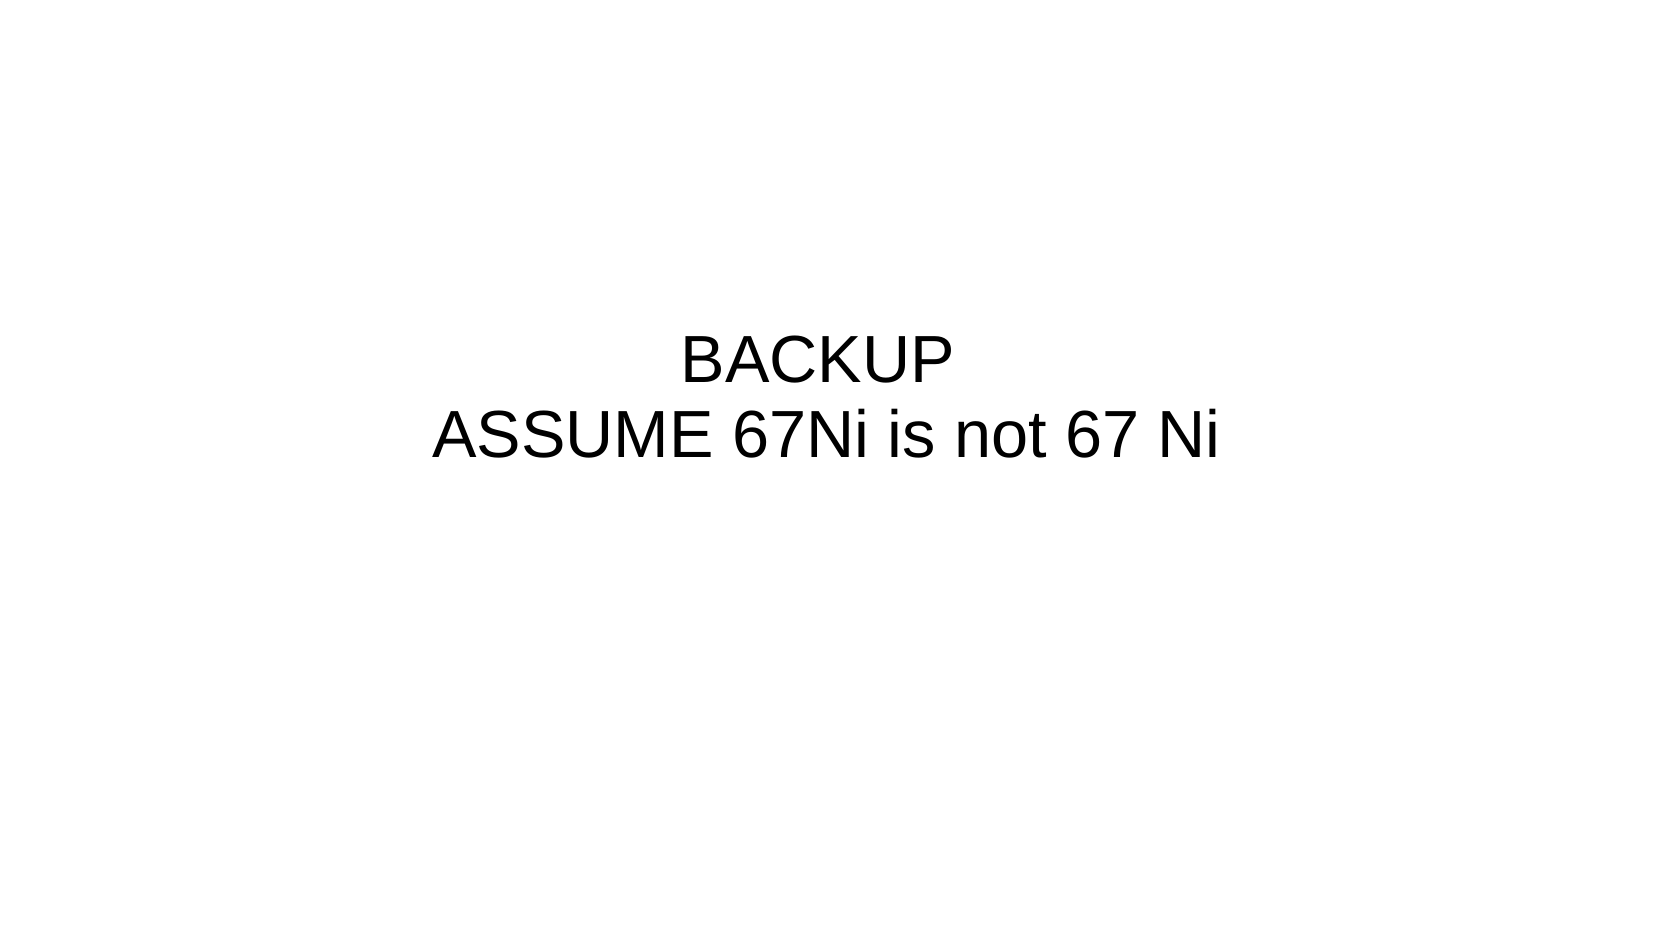

# BACKUP
ASSUME 67Ni is not 67 Ni